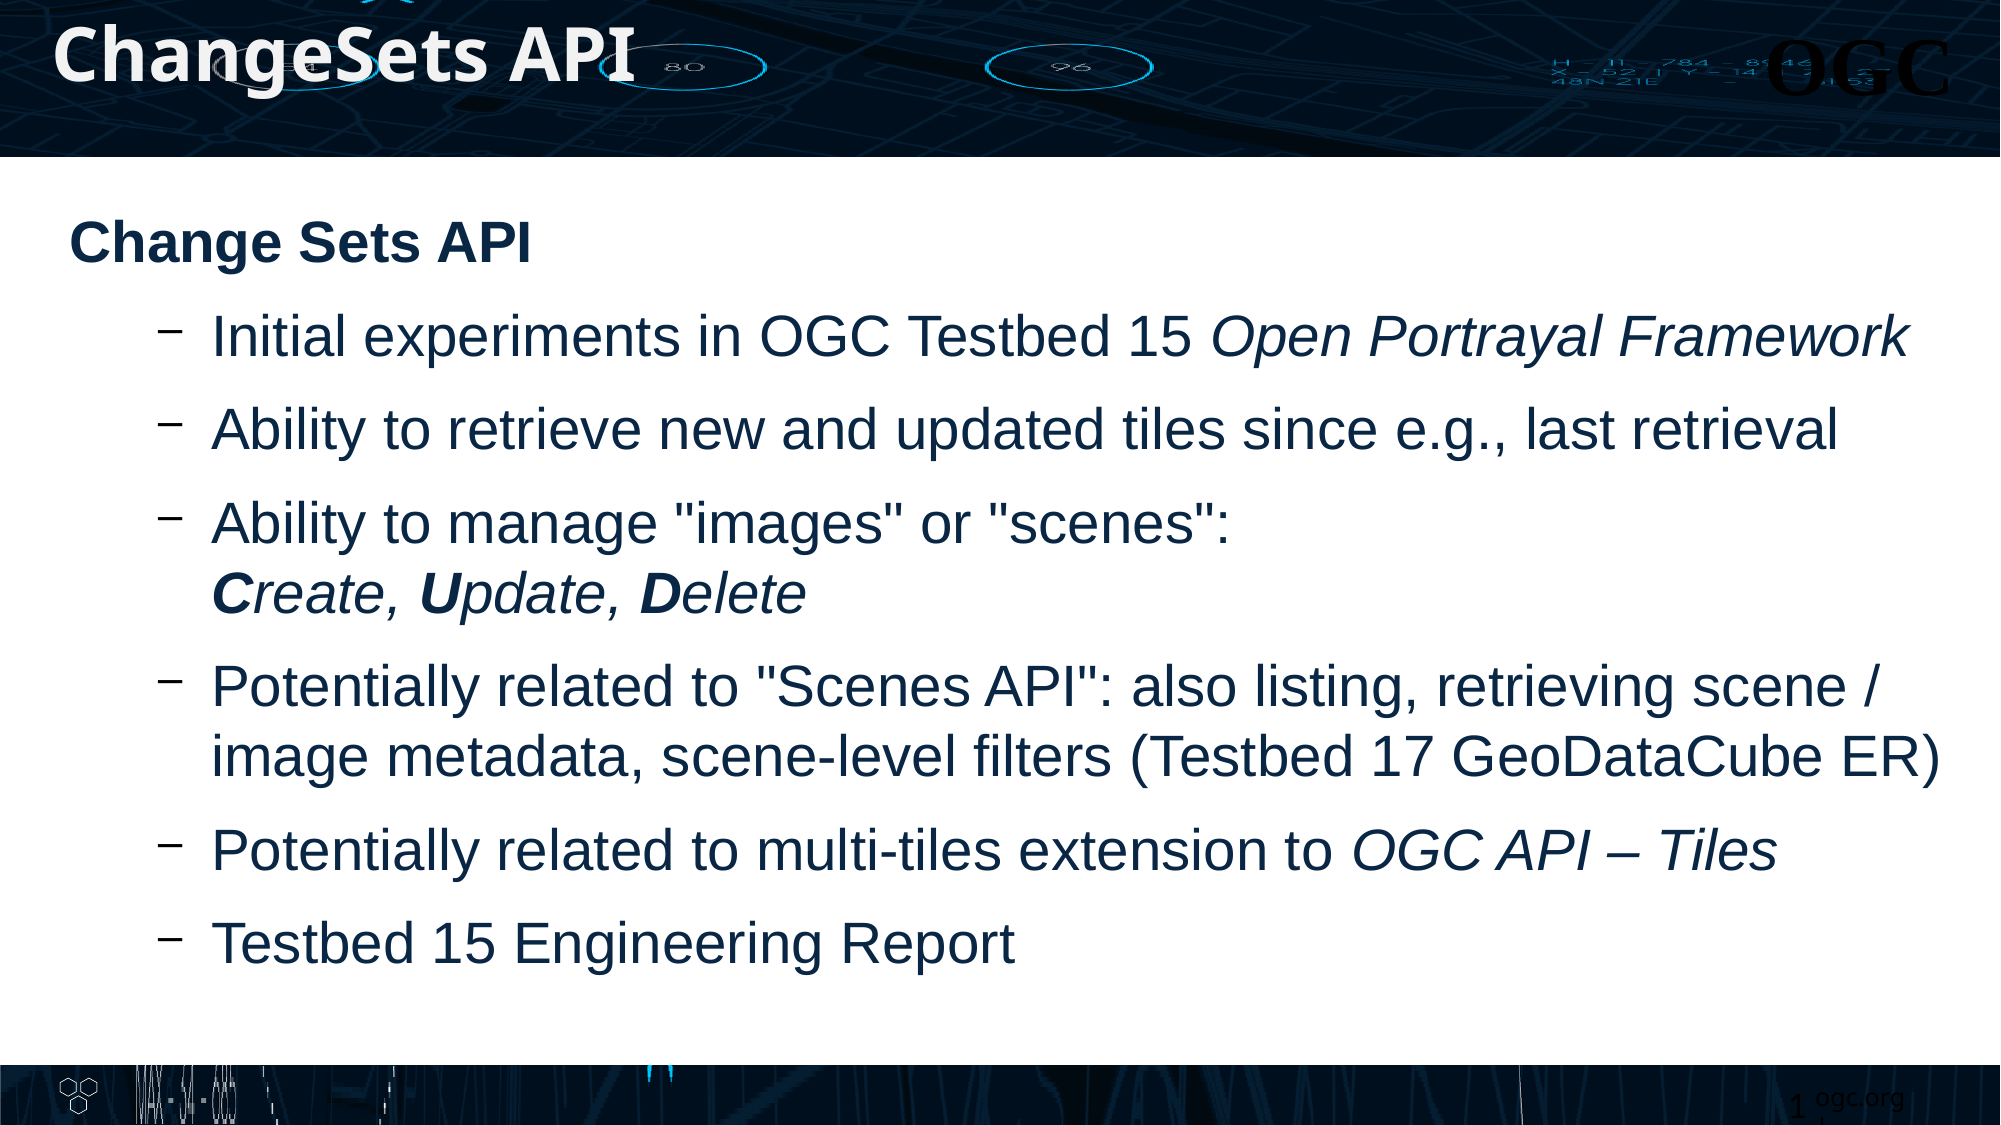

# ChangeSets API
Change Sets API
Initial experiments in OGC Testbed 15 Open Portrayal Framework
Ability to retrieve new and updated tiles since e.g., last retrieval
Ability to manage "images" or "scenes":
Create, Update, Delete
Potentially related to "Scenes API": also listing, retrieving scene / image metadata, scene-level filters (Testbed 17 GeoDataCube ER)
Potentially related to multi-tiles extension to OGC API – Tiles
Testbed 15 Engineering Report